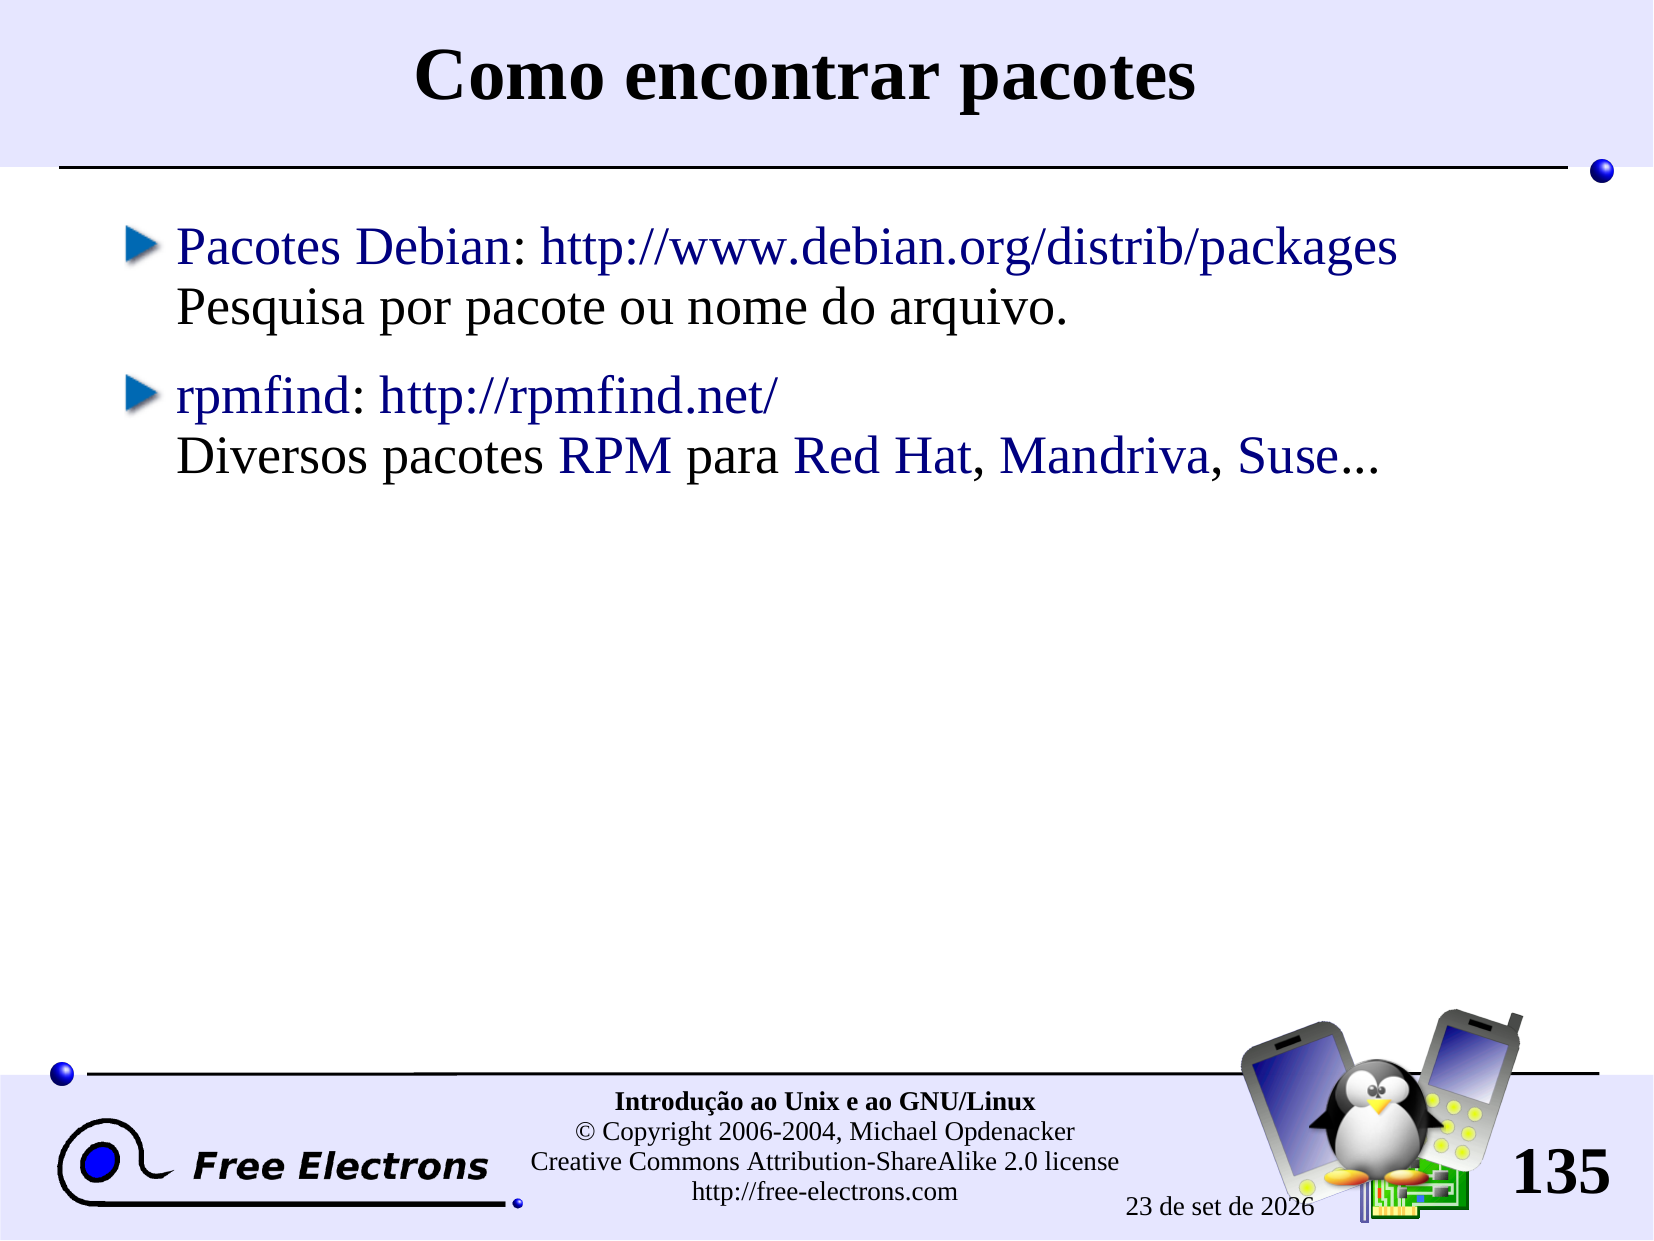

# Como encontrar pacotes
Pacotes Debian: http://www.debian.org/distrib/packages
Pesquisa por pacote ou nome do arquivo.
rpmfind: http://rpmfind.net/
Diversos pacotes RPM para Red Hat, Mandriva, Suse...